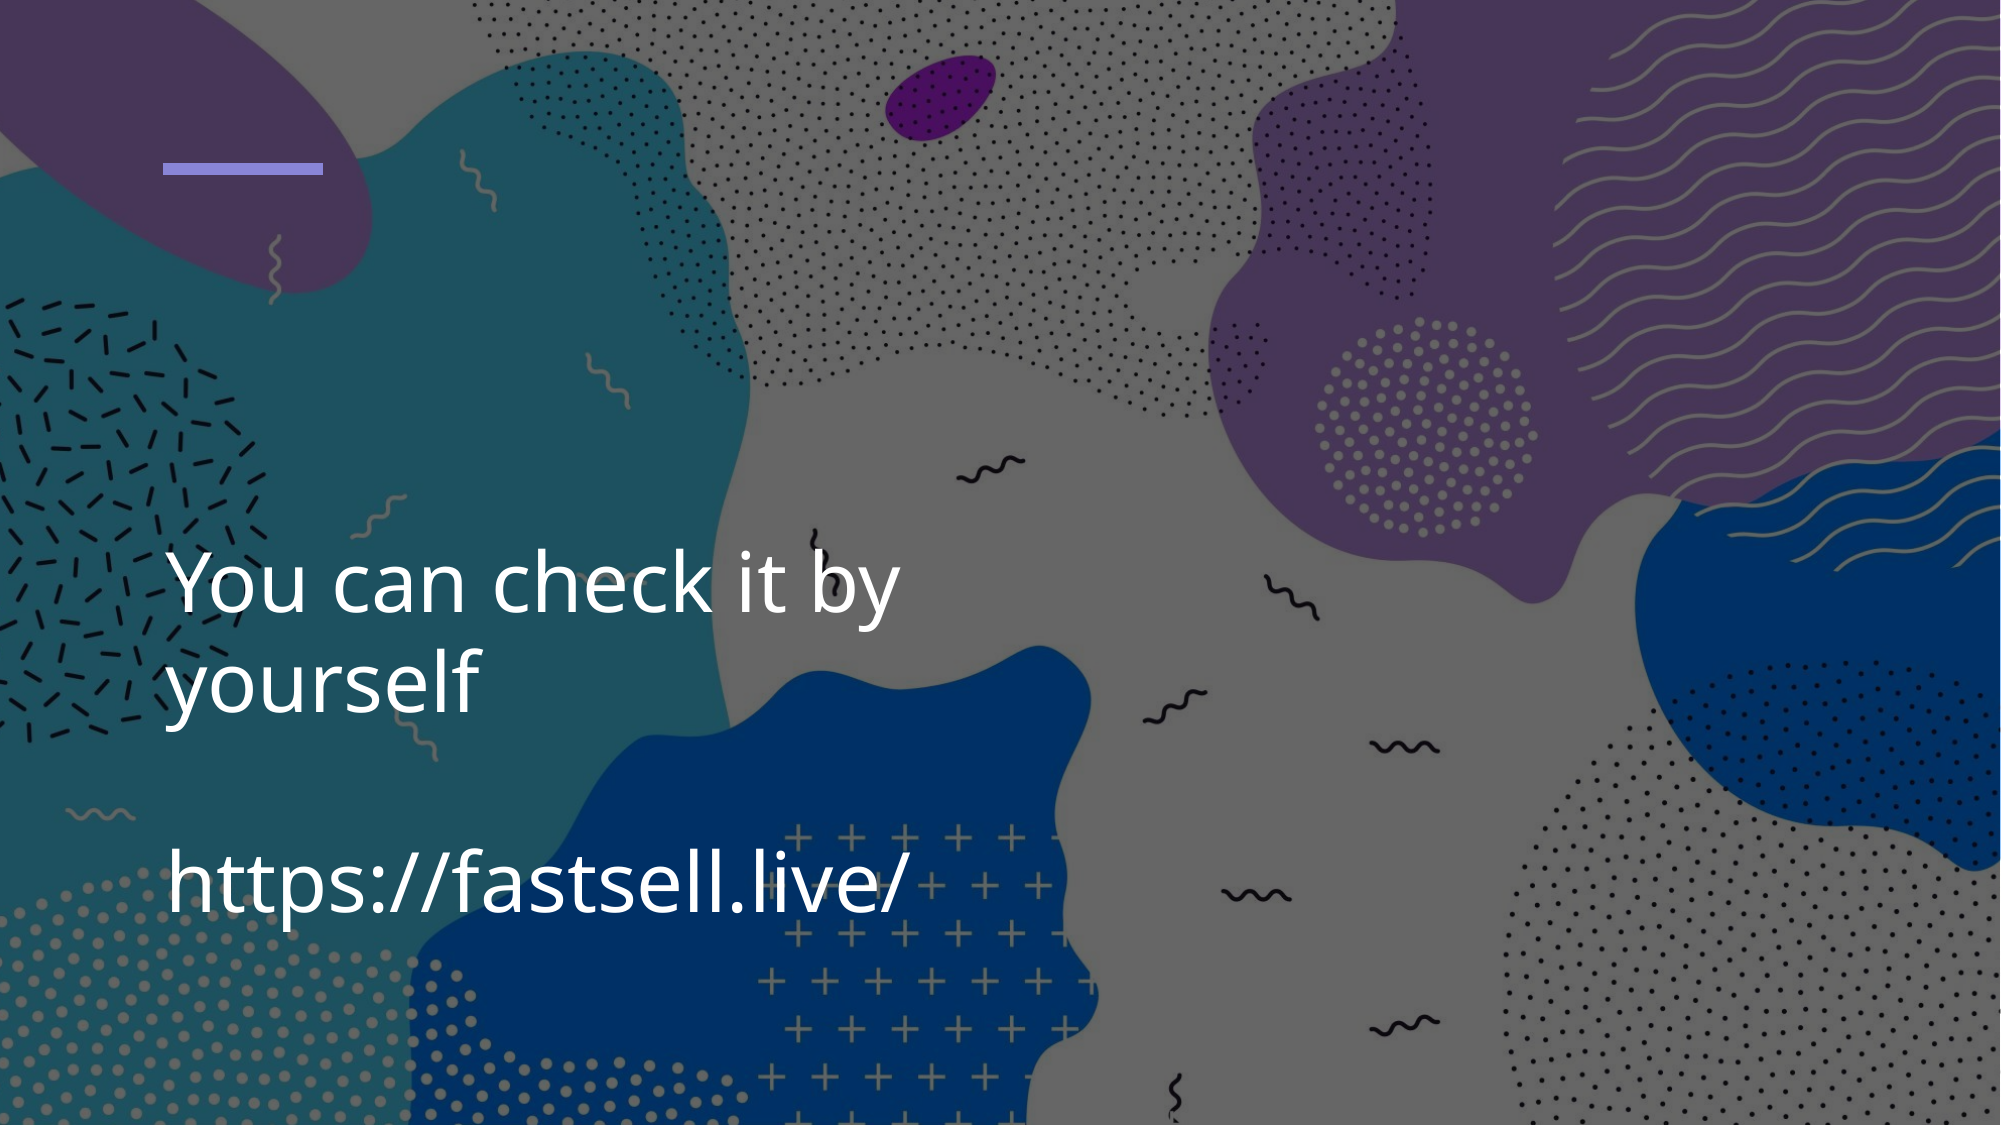

# You can check it by yourself https://fastsell.live/